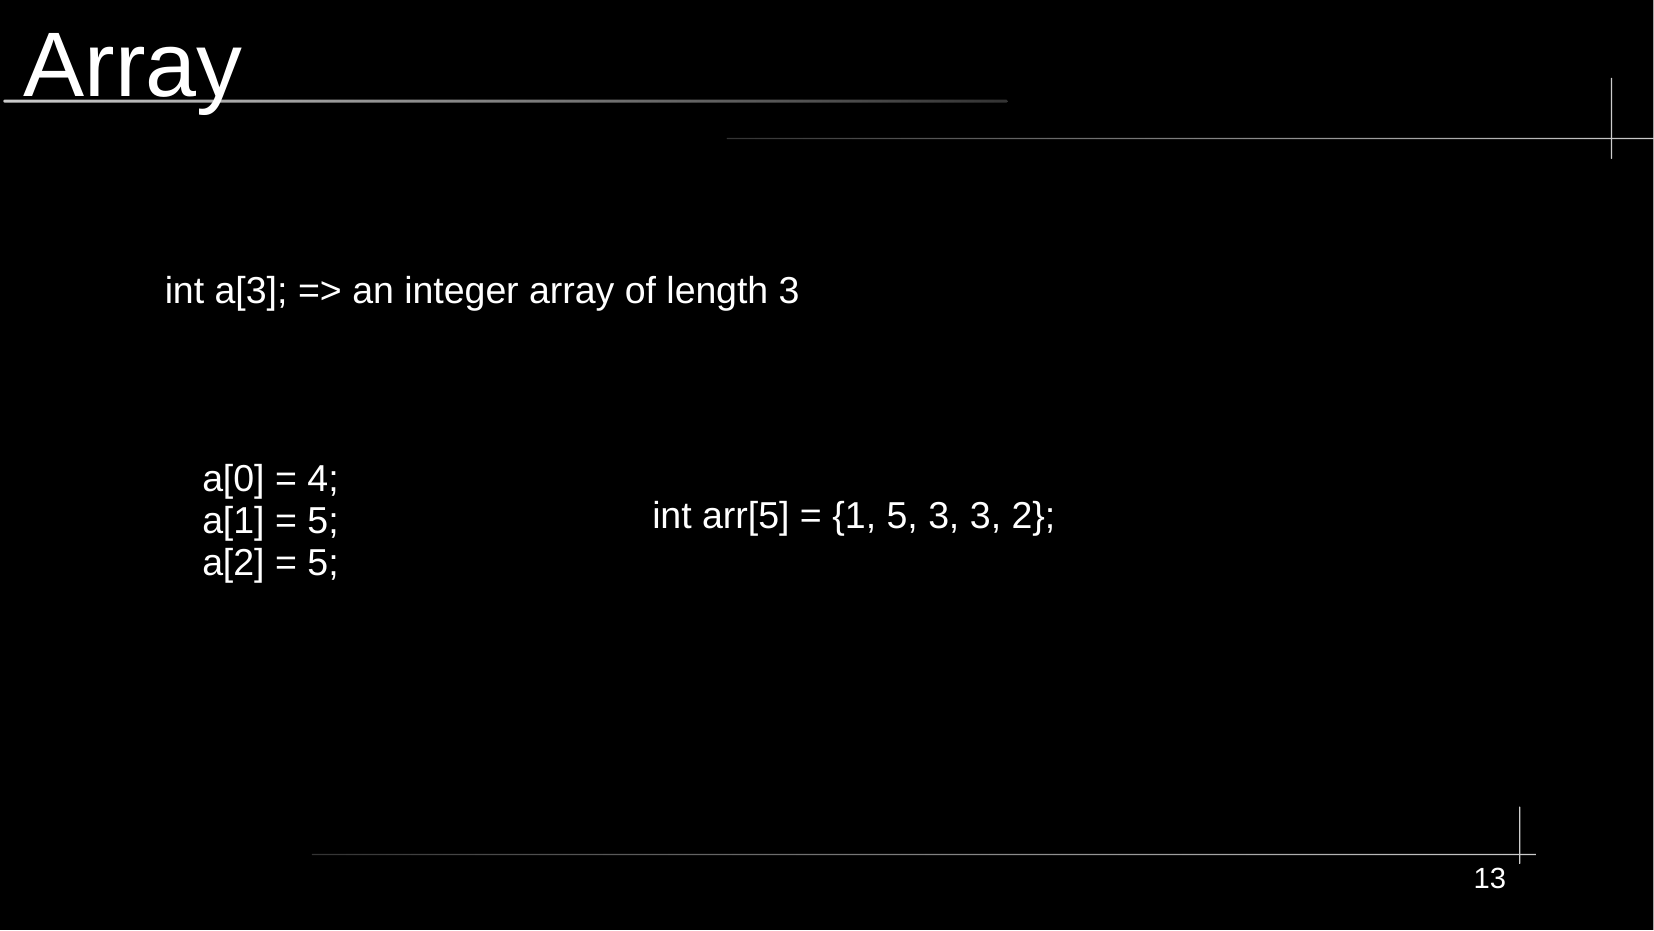

# Array
int a[3]; => an integer array of length 3
a[0] = 4;
a[1] = 5;
a[2] = 5;
int arr[5] = {1, 5, 3, 3, 2};
13